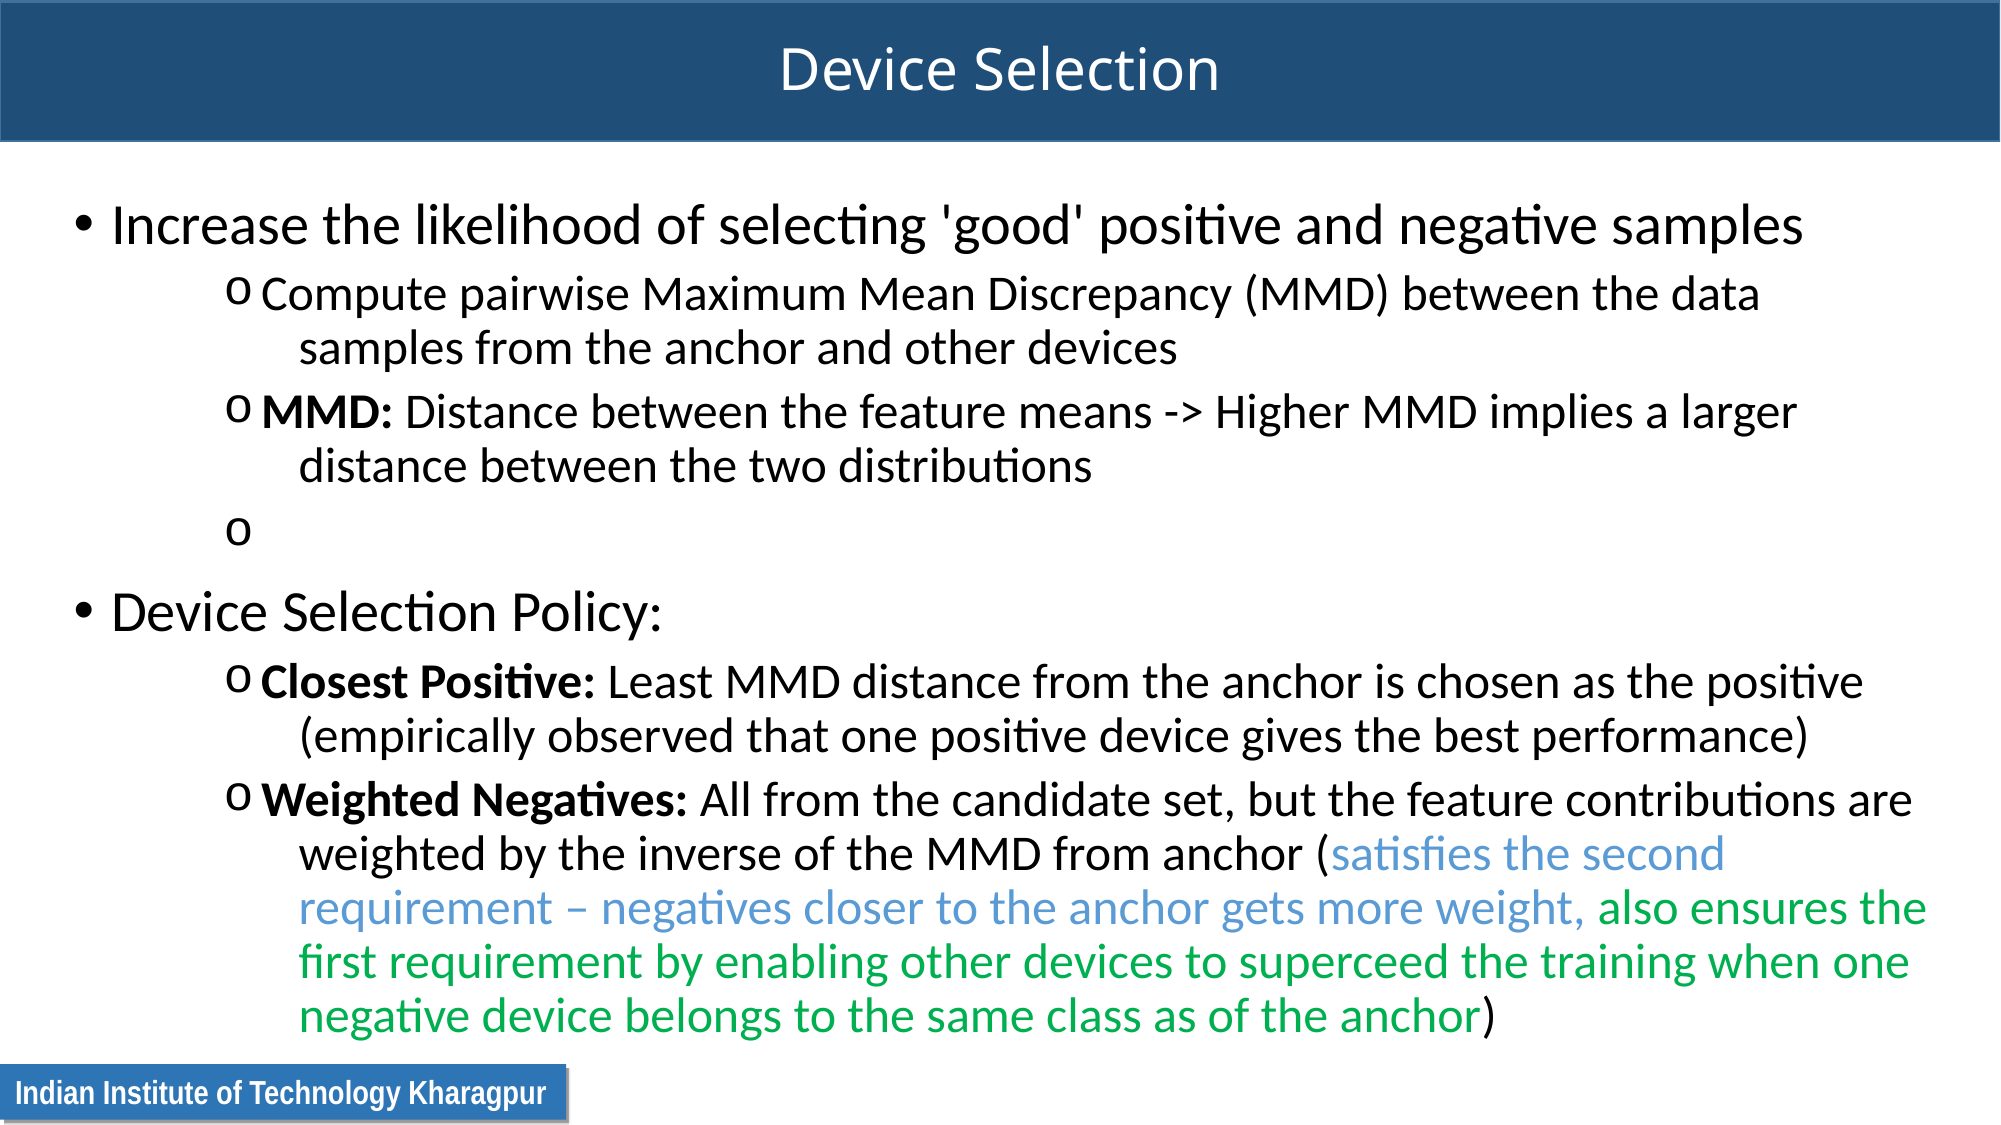

Device Selection
# Increase the likelihood of selecting 'good' positive and negative samples
Compute pairwise Maximum Mean Discrepancy (MMD) between the data samples from the anchor and other devices
MMD: Distance between the feature means -> Higher MMD implies a larger distance between the two distributions
Device Selection Policy:
Closest Positive: Least MMD distance from the anchor is chosen as the positive (empirically observed that one positive device gives the best performance)
Weighted Negatives: All from the candidate set, but the feature contributions are weighted by the inverse of the MMD from anchor (satisfies the second requirement – negatives closer to the anchor gets more weight, also ensures the first requirement by enabling other devices to superceed the training when one negative device belongs to the same class as of the anchor)